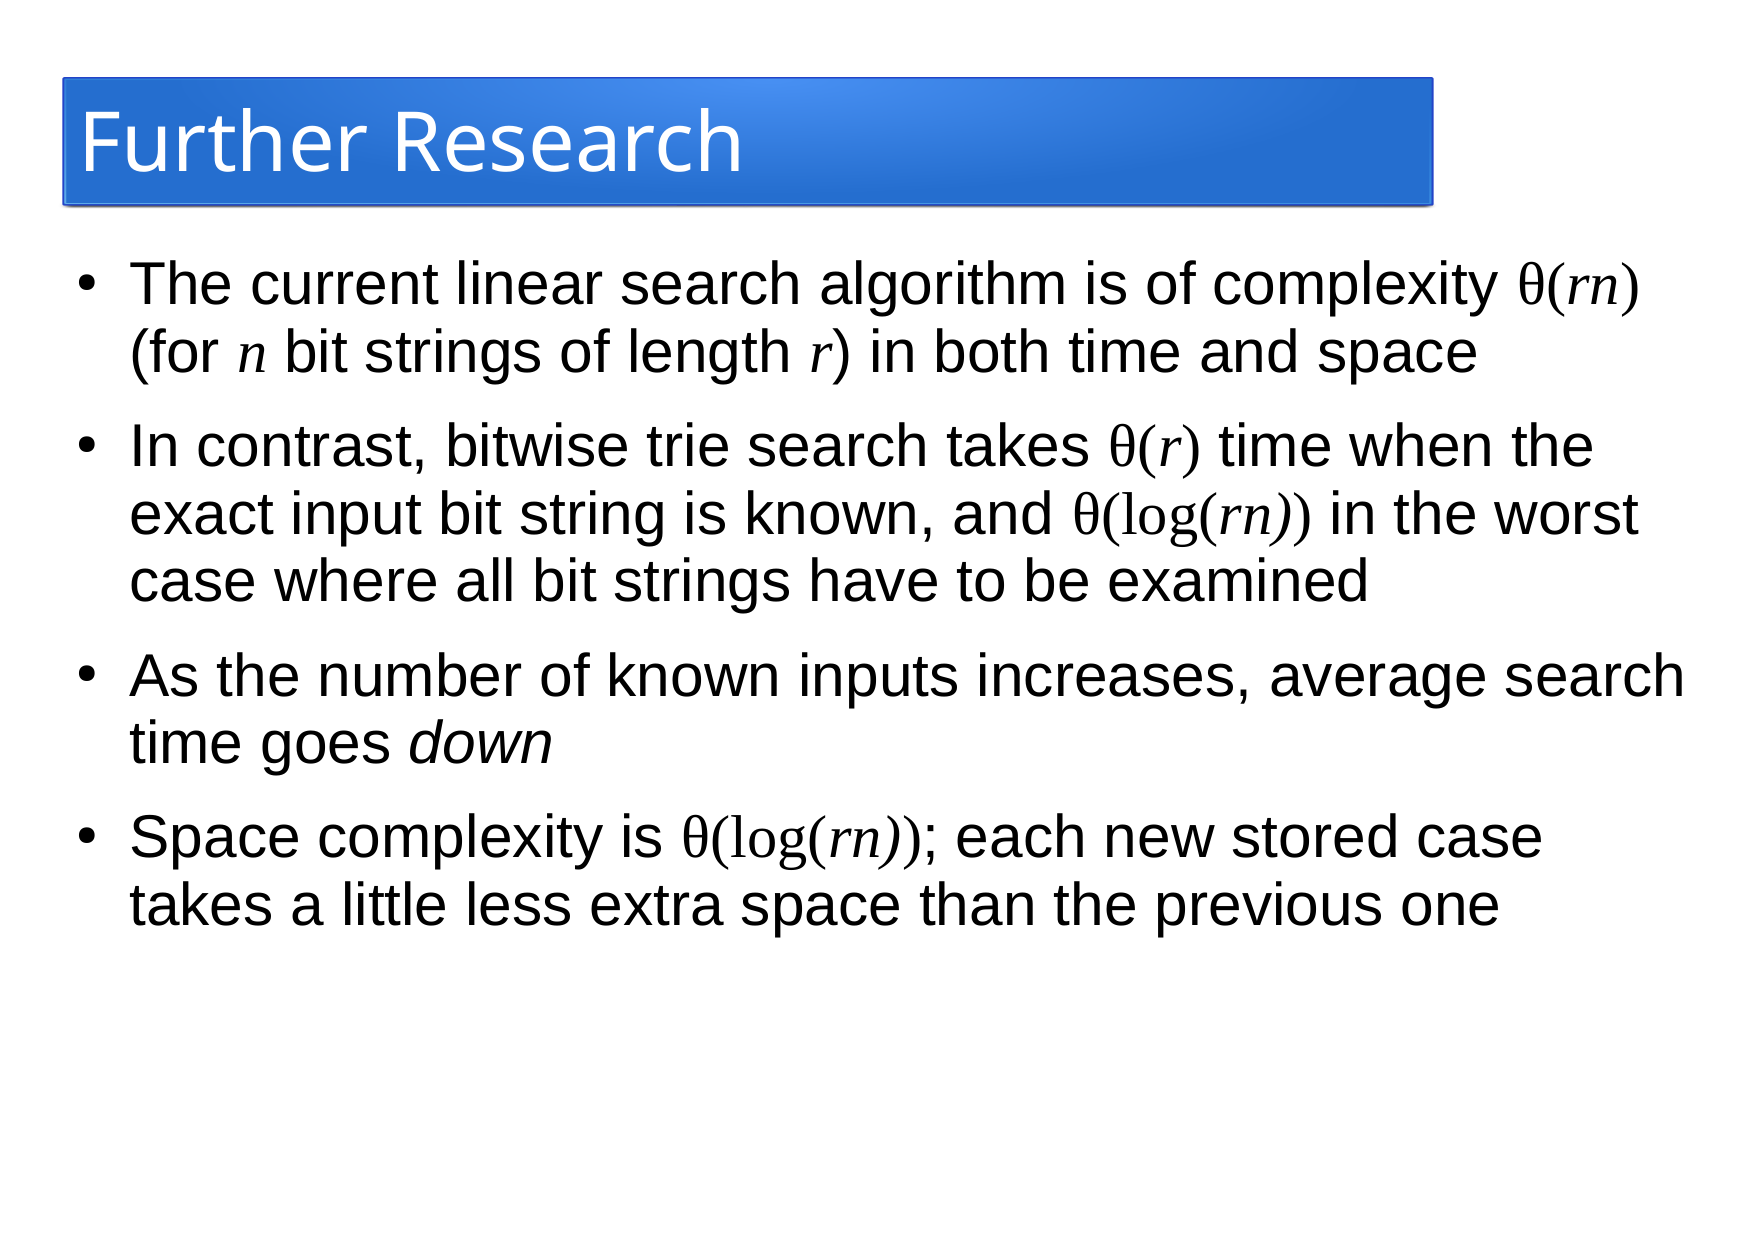

# Further Research
The current linear search algorithm is of complexity θ(rn) (for n bit strings of length r) in both time and space
In contrast, bitwise trie search takes θ(r) time when the exact input bit string is known, and θ(log(rn)) in the worst case where all bit strings have to be examined
As the number of known inputs increases, average search time goes down
Space complexity is θ(log(rn)); each new stored case takes a little less extra space than the previous one